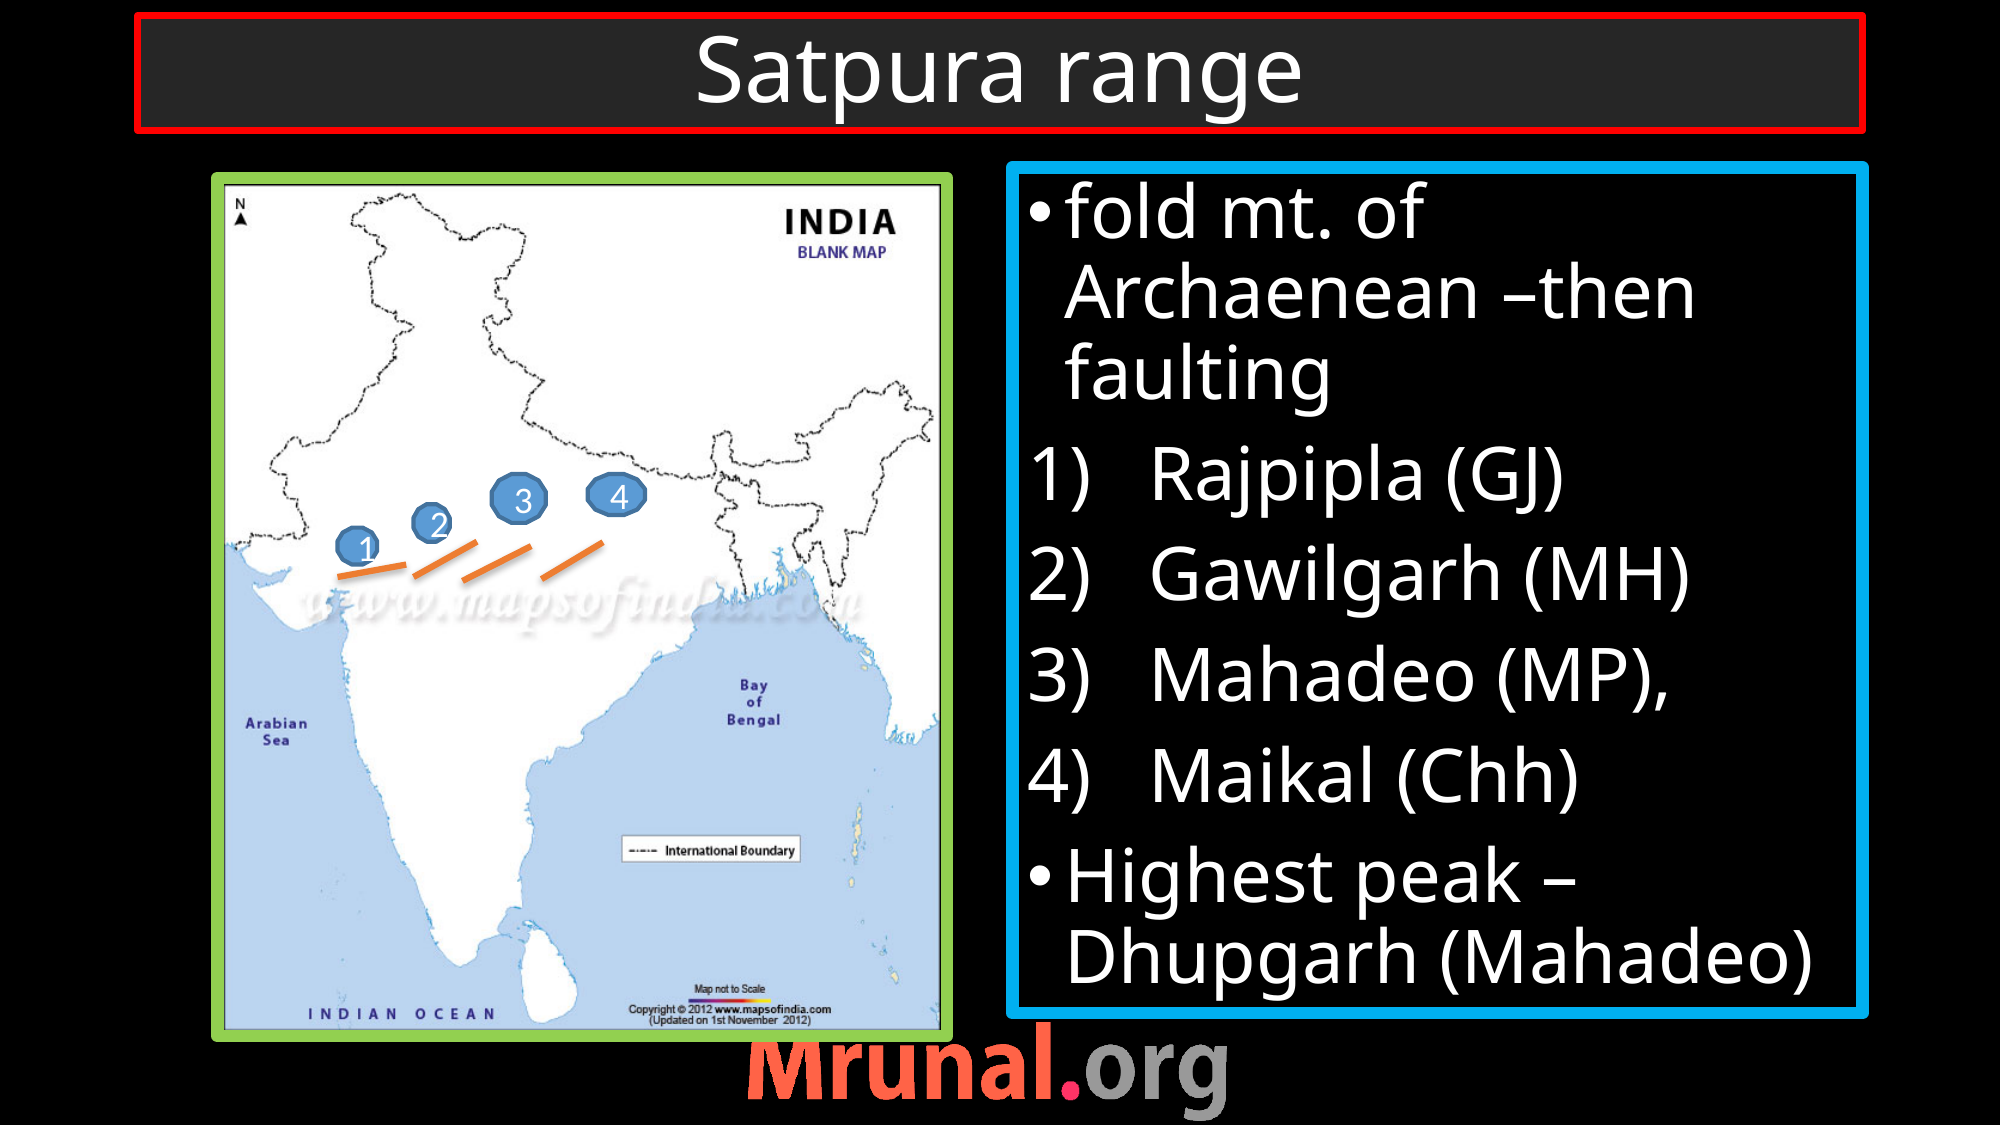

Satpura range
# fold mt. of Archaenean –then faulting
Rajpipla (GJ)
Gawilgarh (MH)
Mahadeo (MP),
Maikal (Chh)
Highest peak – Dhupgarh (Mahadeo)
3
4
2
1